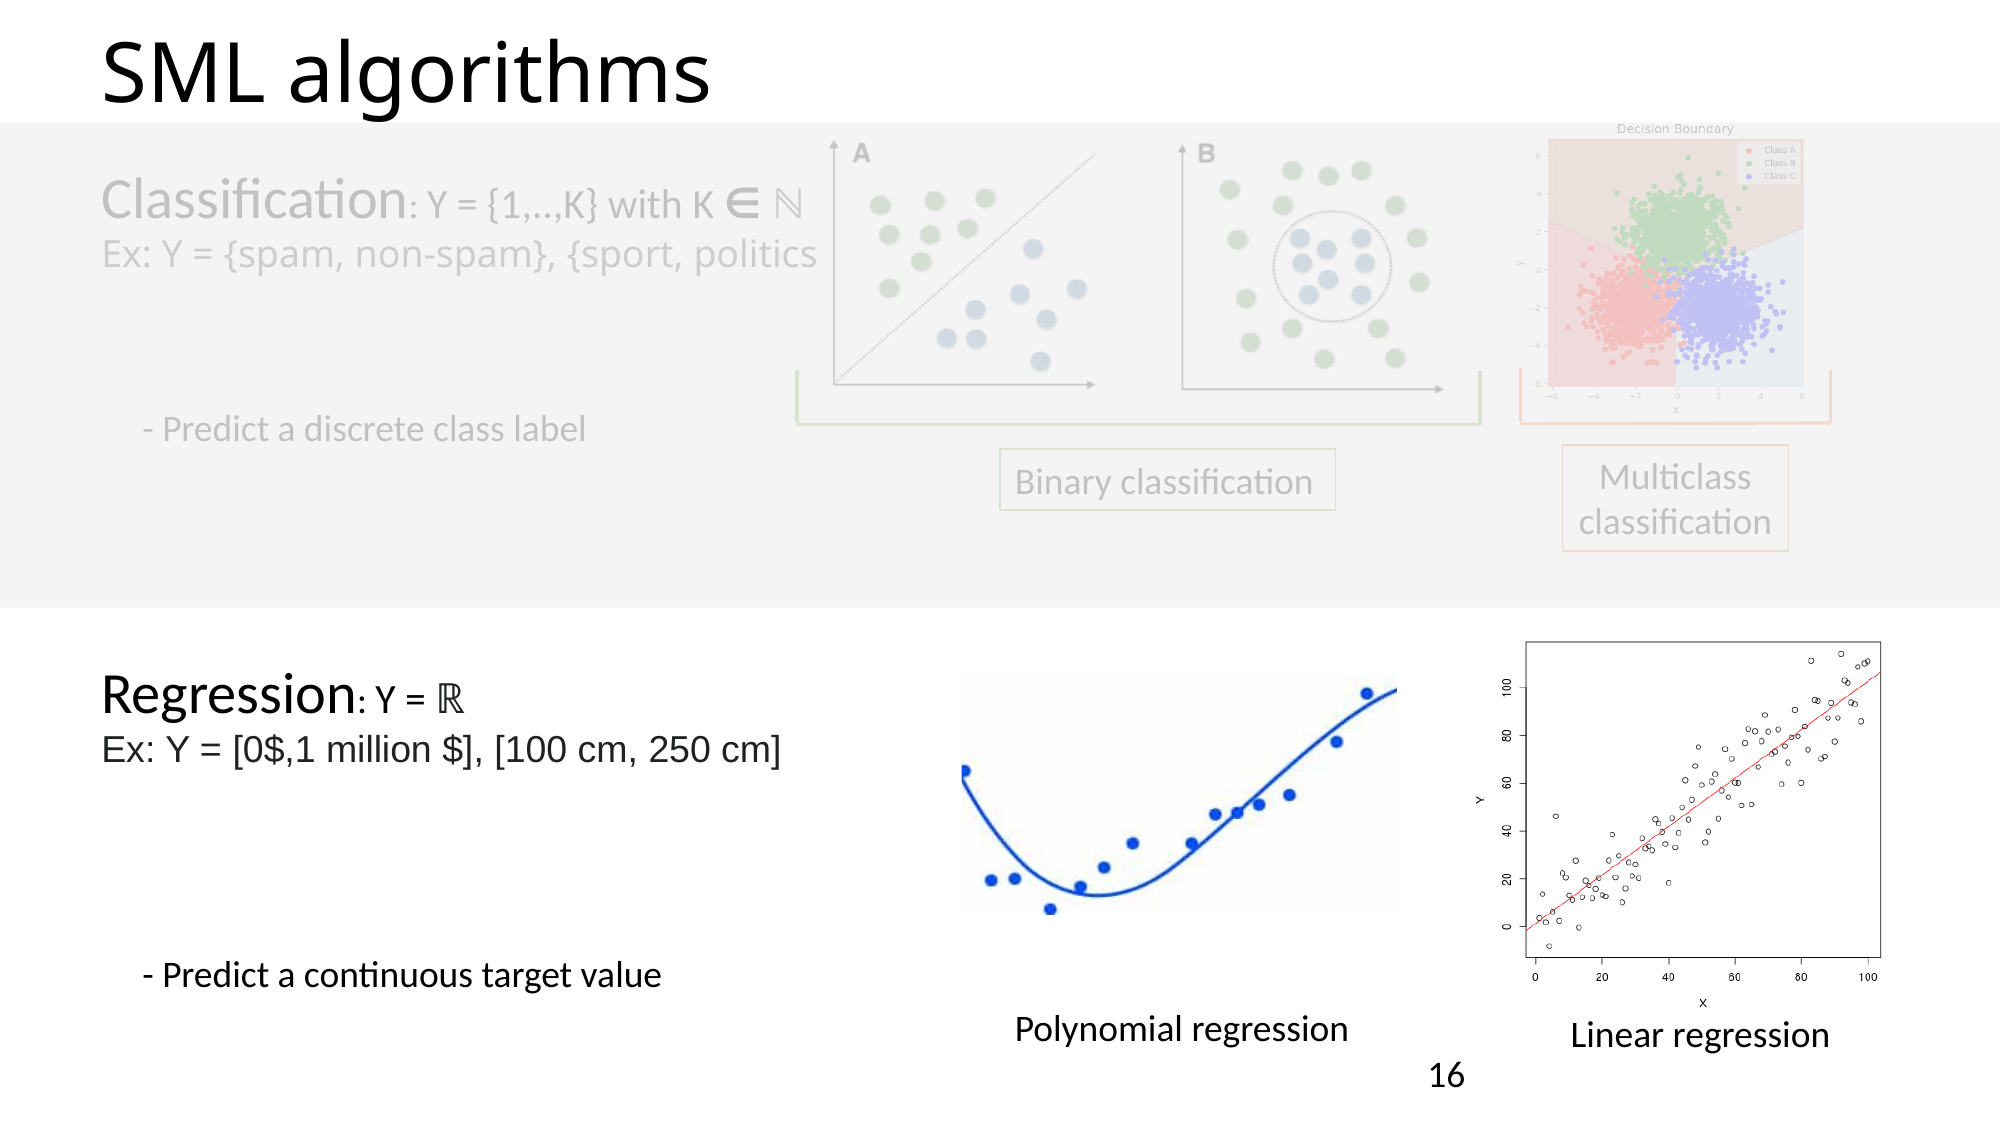

SML algorithms
Classification: Y = {1,..,K} with K ∈ ℕ
Ex: Y = {spam, non-spam}, {sport, politics, art,..}
- Predict a discrete class label
Multiclass classification
Binary classification
Regression: Y = ℝ
Ex: Y = [0$,1 million $], [100 cm, 250 cm]
- Predict a continuous target value
Polynomial regression
Linear regression
13